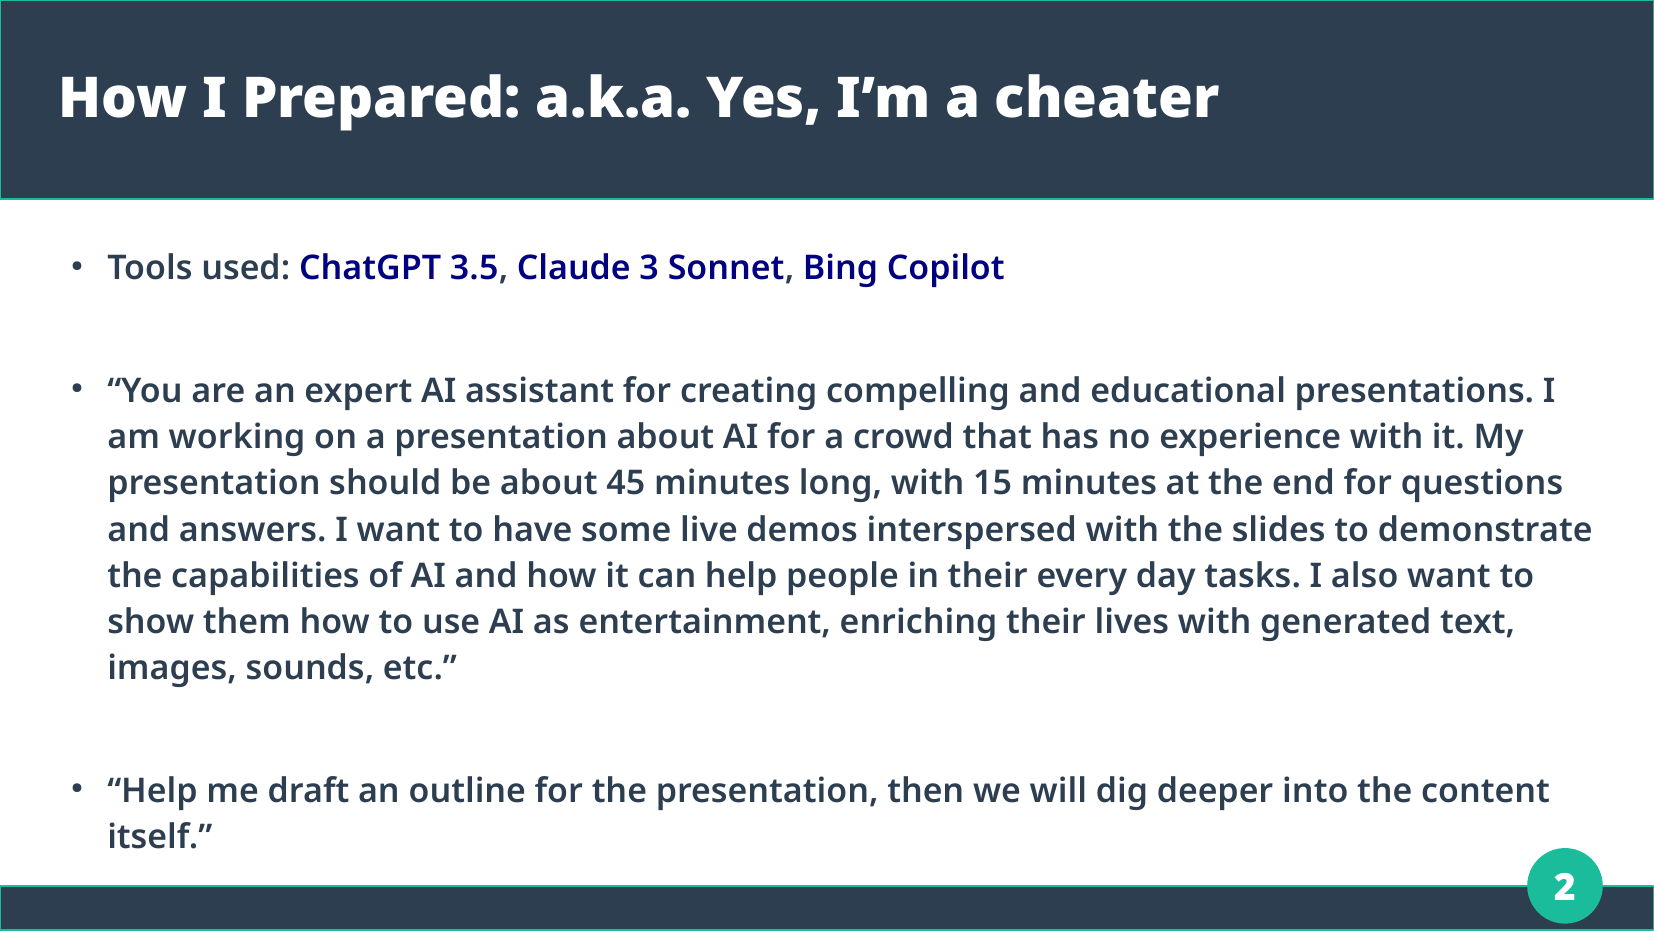

# How I Prepared: a.k.a. Yes, I’m a cheater
Tools used: ChatGPT 3.5, Claude 3 Sonnet, Bing Copilot
“You are an expert AI assistant for creating compelling and educational presentations. I am working on a presentation about AI for a crowd that has no experience with it. My presentation should be about 45 minutes long, with 15 minutes at the end for questions and answers. I want to have some live demos interspersed with the slides to demonstrate the capabilities of AI and how it can help people in their every day tasks. I also want to show them how to use AI as entertainment, enriching their lives with generated text, images, sounds, etc.”
“Help me draft an outline for the presentation, then we will dig deeper into the content itself.”
2